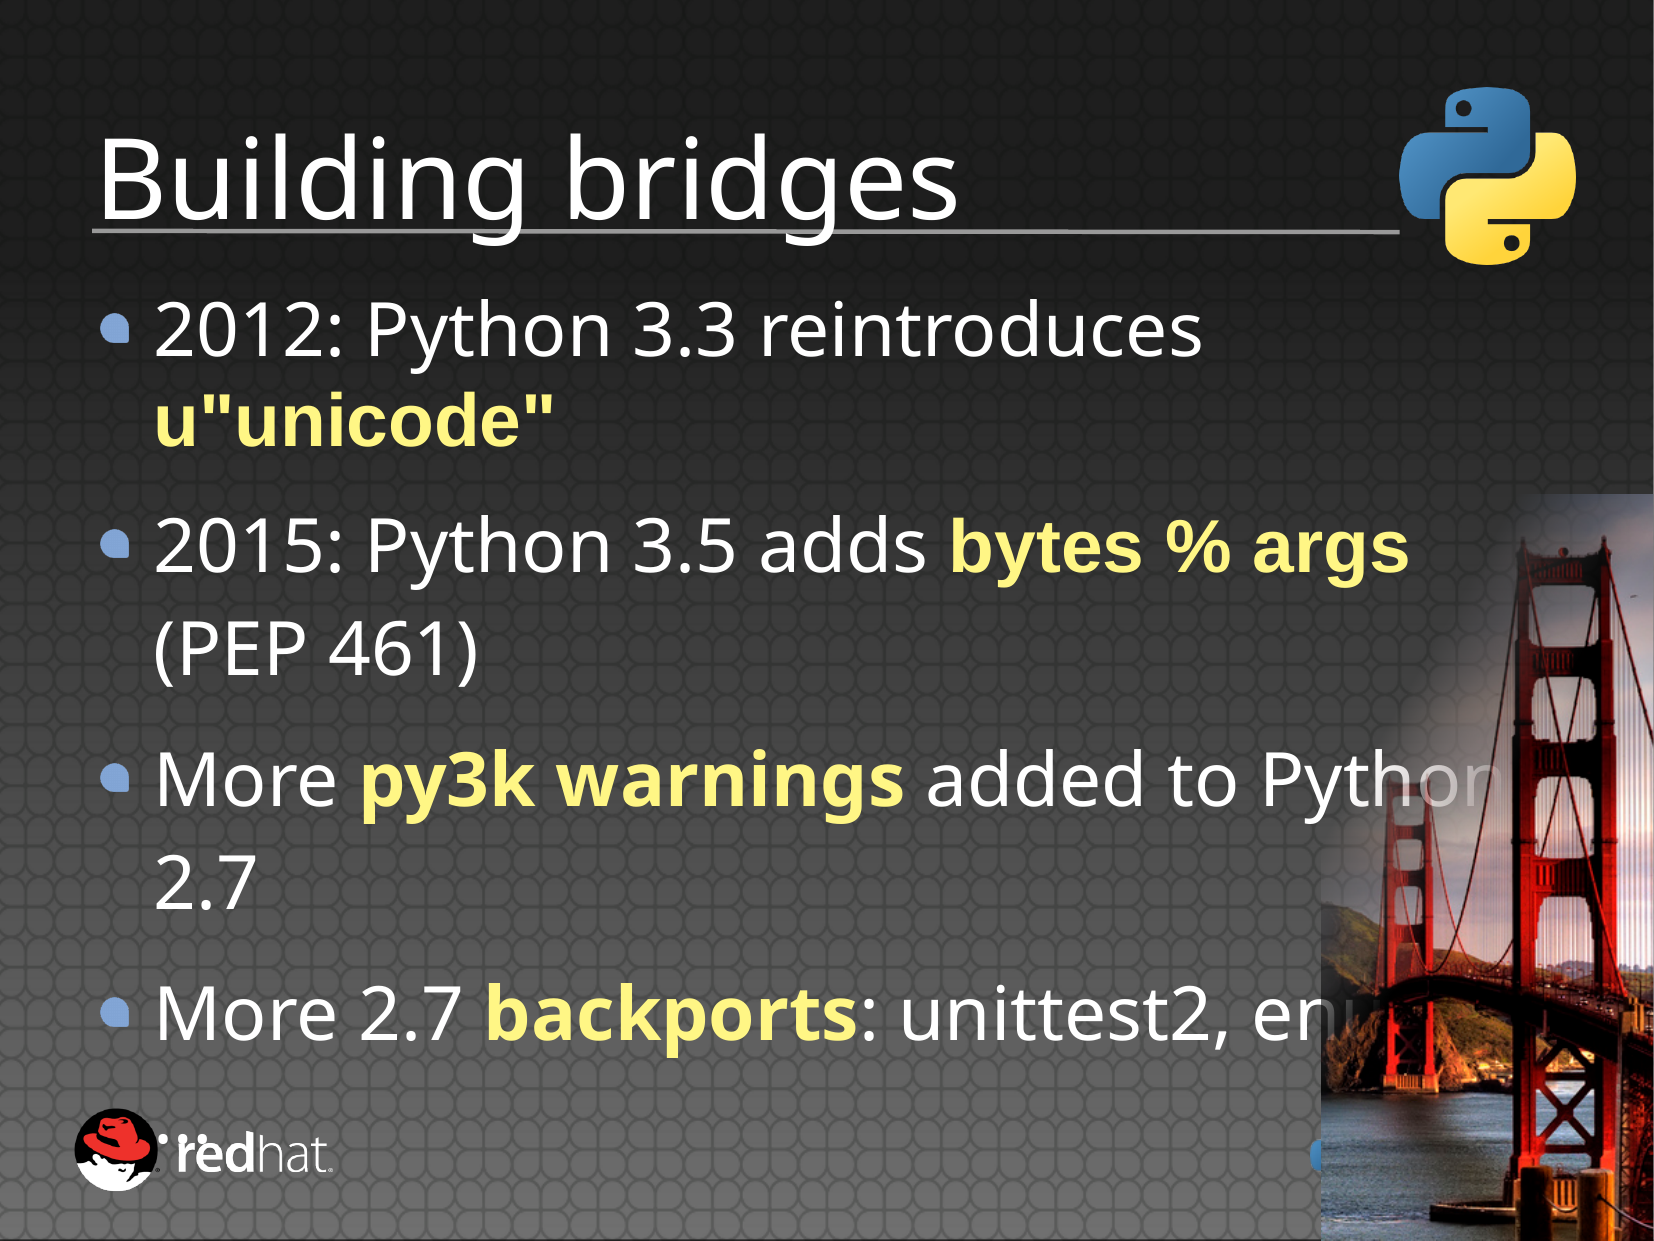

# Building bridges
2012: Python 3.3 reintroduces u"unicode"
2015: Python 3.5 adds bytes % args (PEP 461)
More py3k warnings added to Python 2.7
More 2.7 backports: unittest2, enum34, …